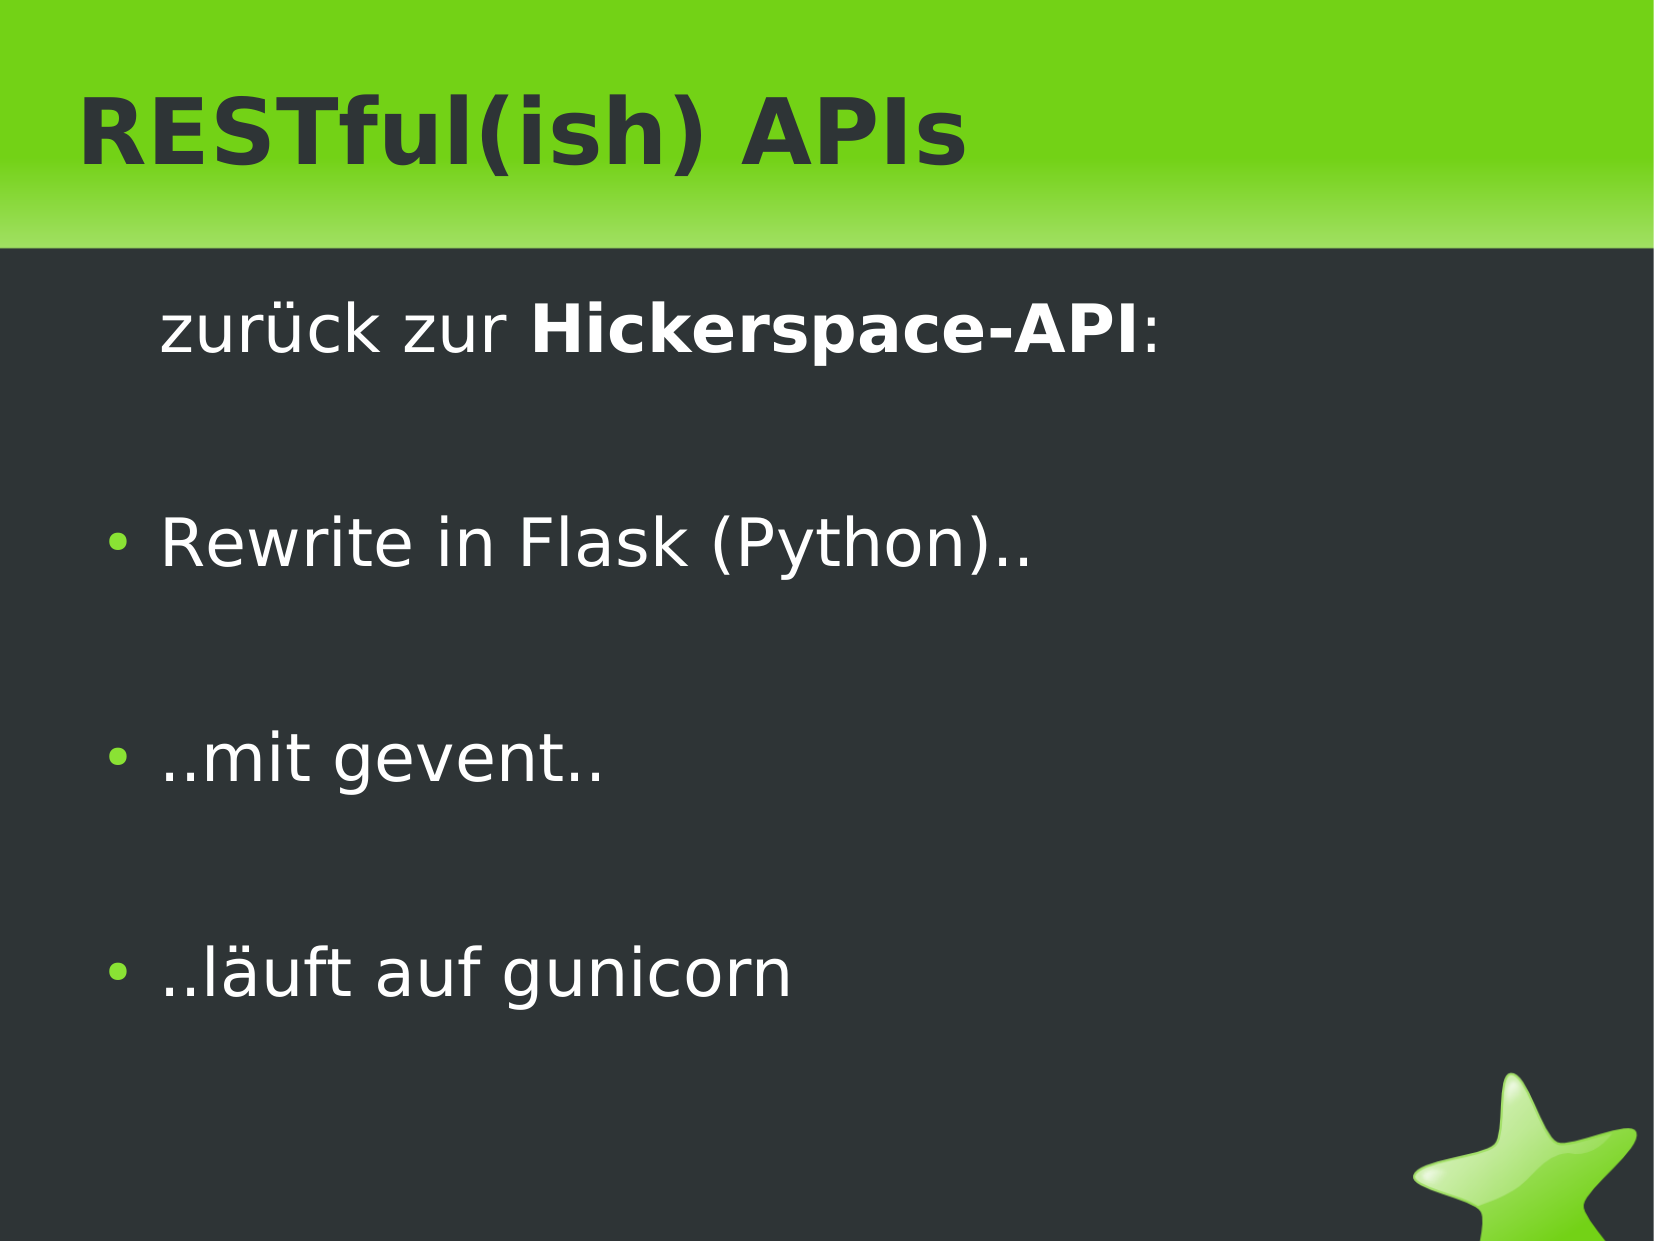

# RESTful(ish) APIs
zurück zur Hickerspace-API:
Rewrite in Flask (Python)..
..mit gevent..
..läuft auf gunicorn